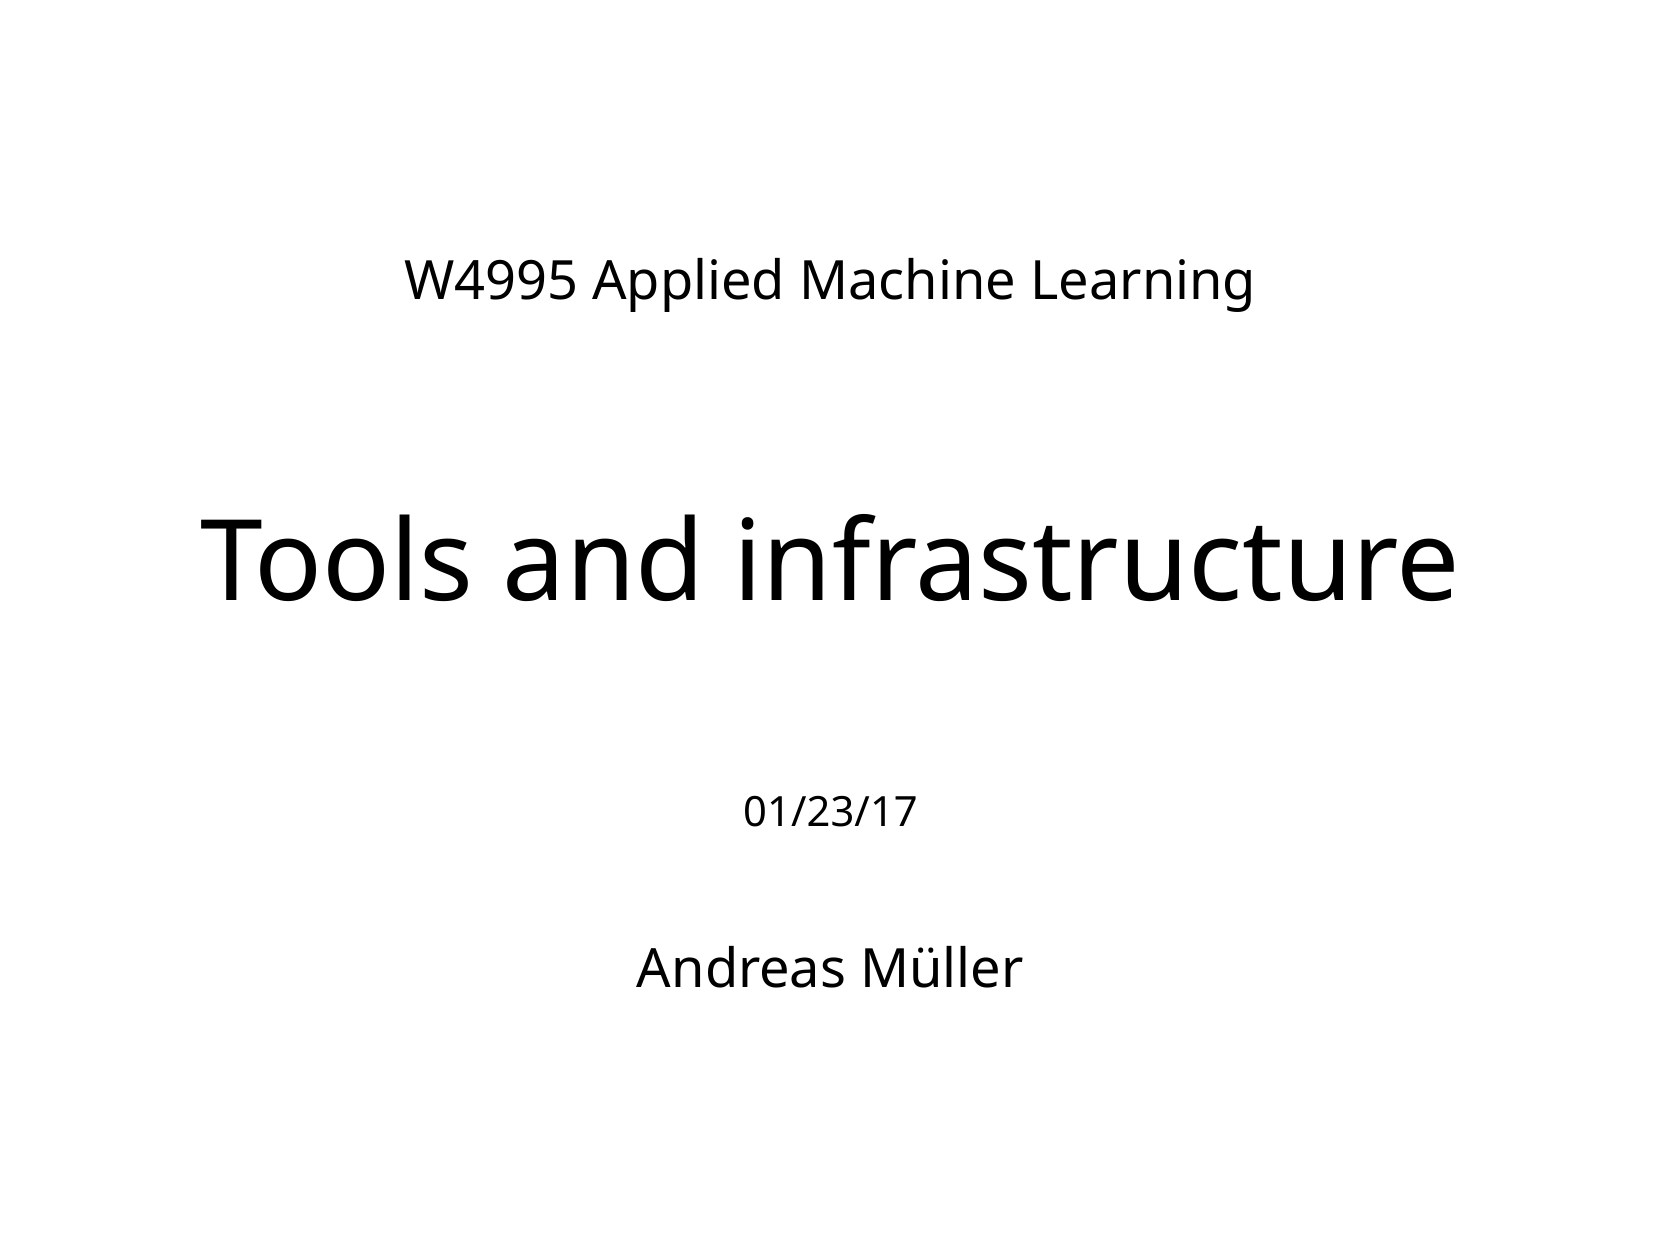

W4995 Applied Machine Learning
Tools and infrastructure
01/23/17
Andreas Müller